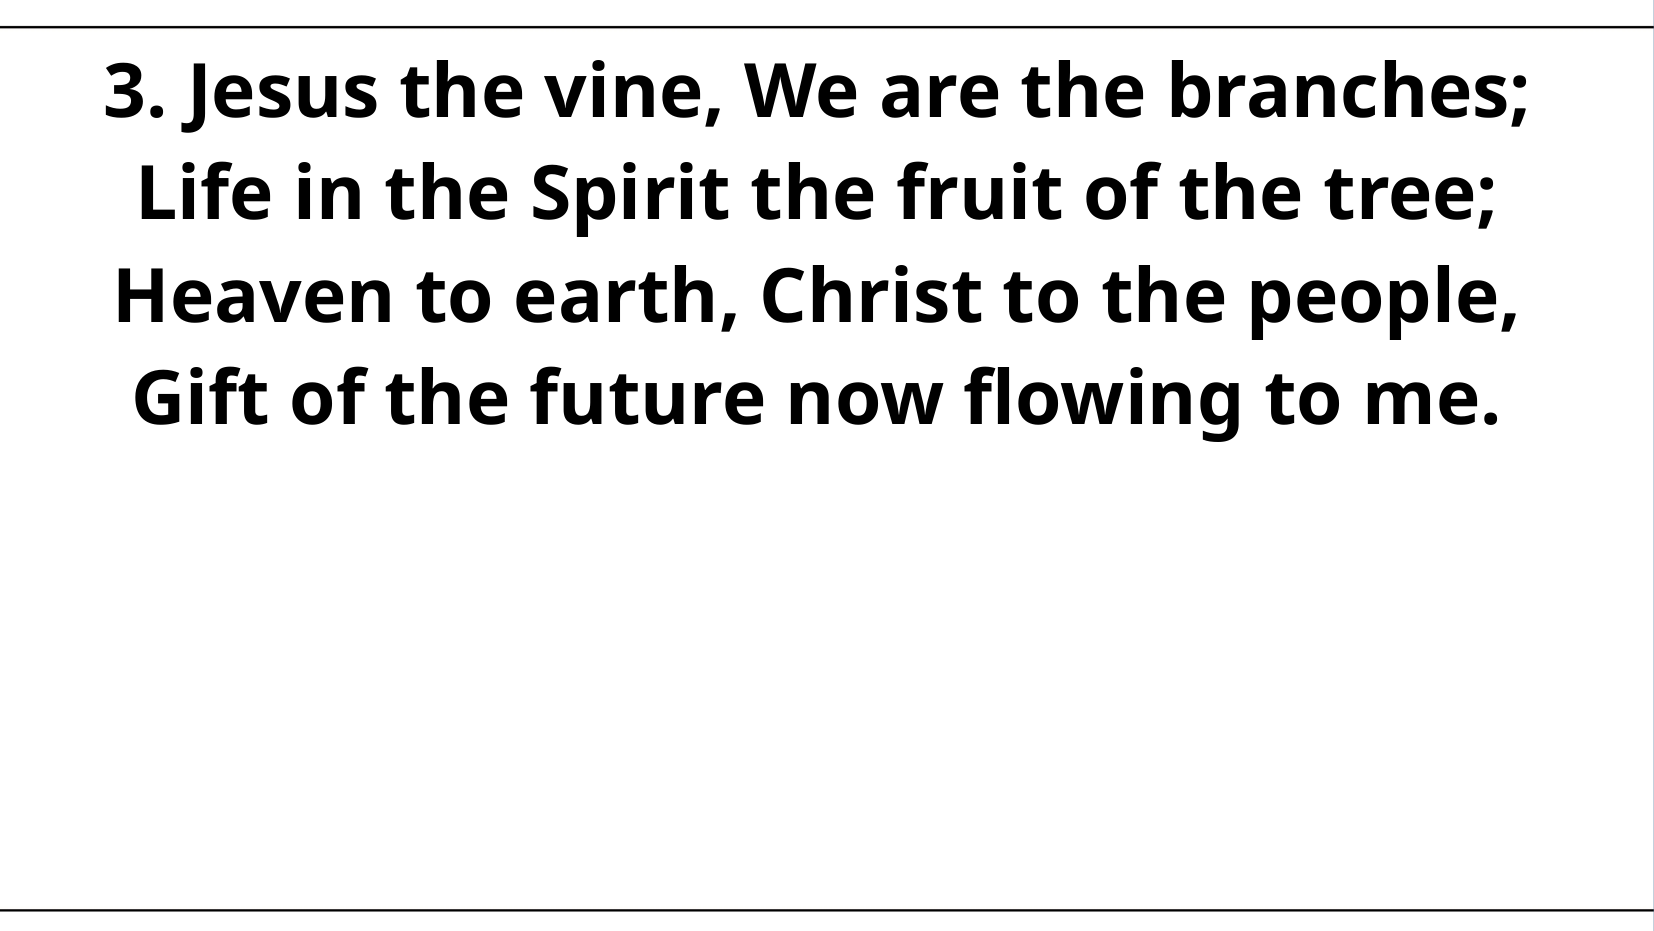

3. Jesus the vine, We are the branches;
Life in the Spirit the fruit of the tree;
Heaven to earth, Christ to the people,
Gift of the future now flowing to me.